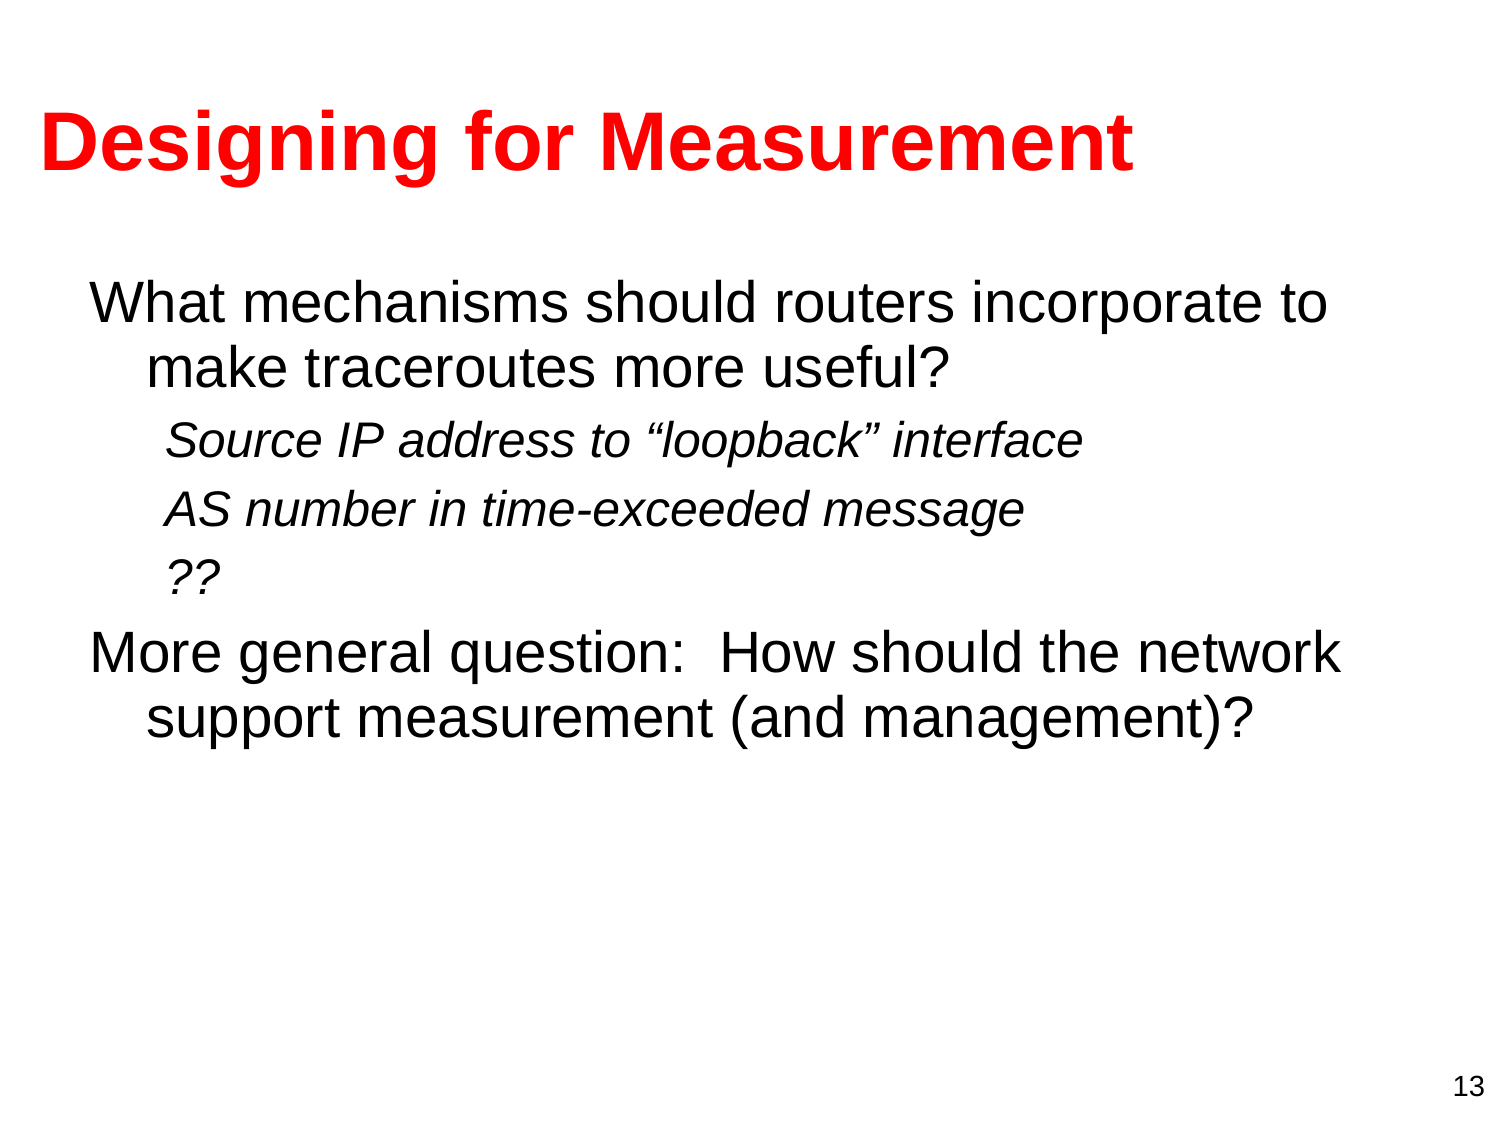

# Designing for Measurement
What mechanisms should routers incorporate to make traceroutes more useful?
Source IP address to “loopback” interface
AS number in time-exceeded message
??
More general question: How should the network support measurement (and management)?
13